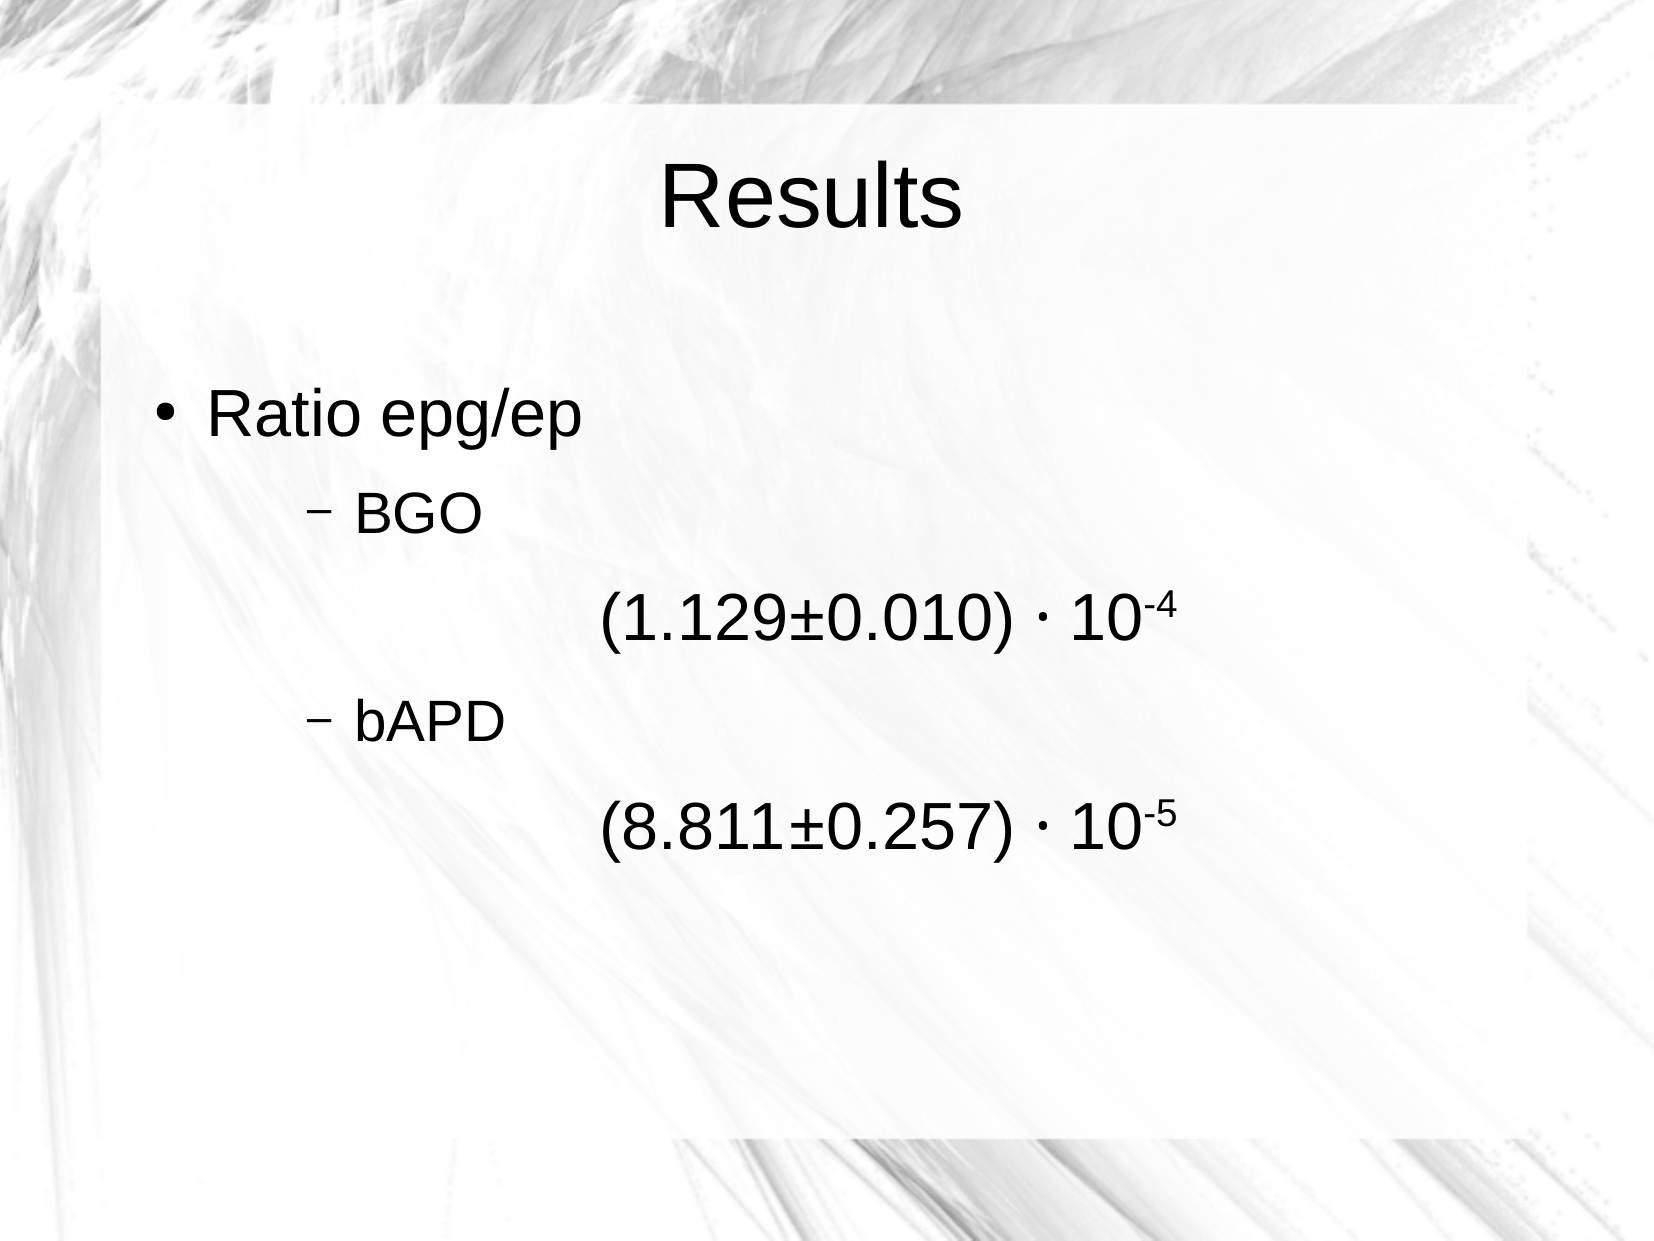

# Results
Ratio epg/ep
BGO
(1.129±0.010) · 10-4
bAPD
(8.811±0.257) · 10-5